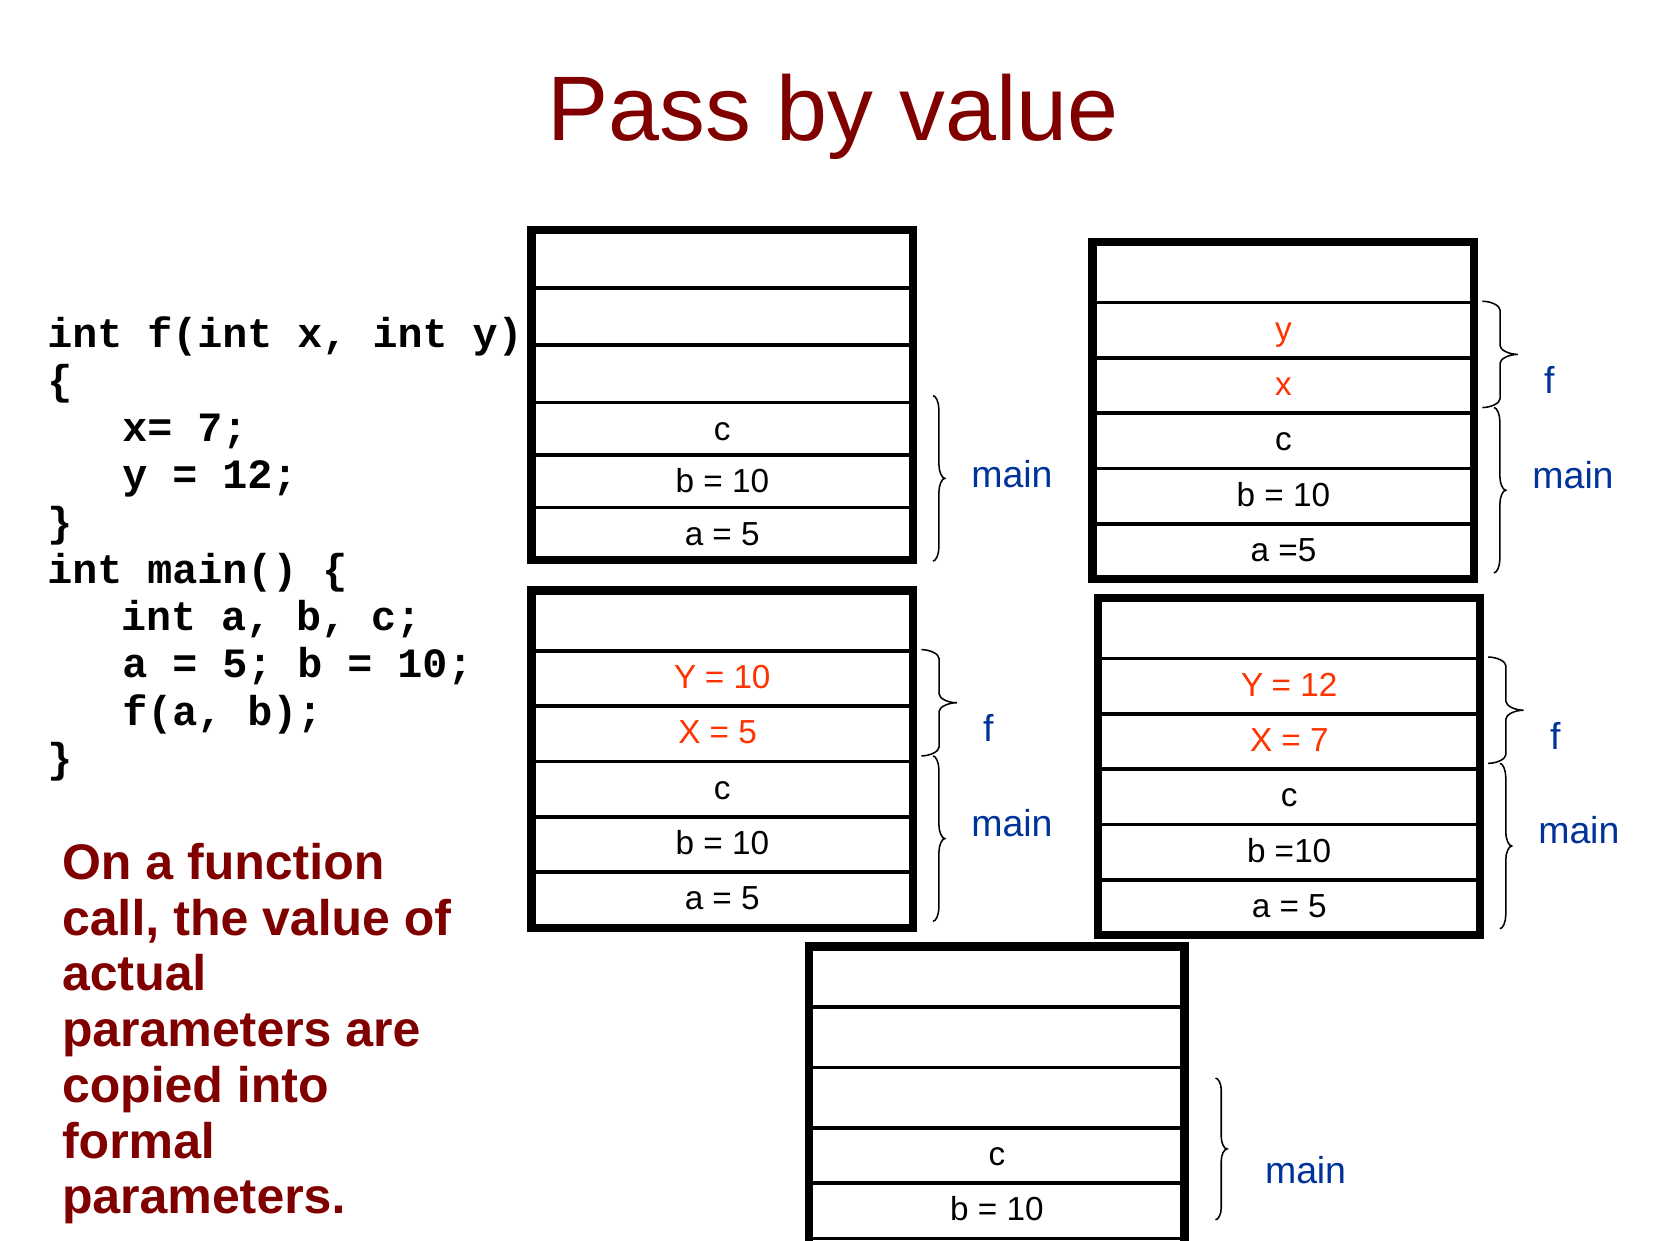

# Pass by value
| |
| --- |
| |
| |
| c |
| b = 10 |
| a = 5 |
main
| |
| --- |
| y |
| x |
| c |
| b = 10 |
| a =5 |
f
main
int f(int x, int y)
{
 x= 7;
 y = 12;
}
int main() {
	int a, b, c;
 a = 5; b = 10;
 f(a, b);
}
| |
| --- |
| Y = 10 |
| X = 5 |
| c |
| b = 10 |
| a = 5 |
f
main
| |
| --- |
| Y = 12 |
| X = 7 |
| c |
| b =10 |
| a = 5 |
f
main
On a function call, the value of actual parameters are copied into formal parameters.
| |
| --- |
| |
| |
| c |
| b = 10 |
| a = 5 |
main